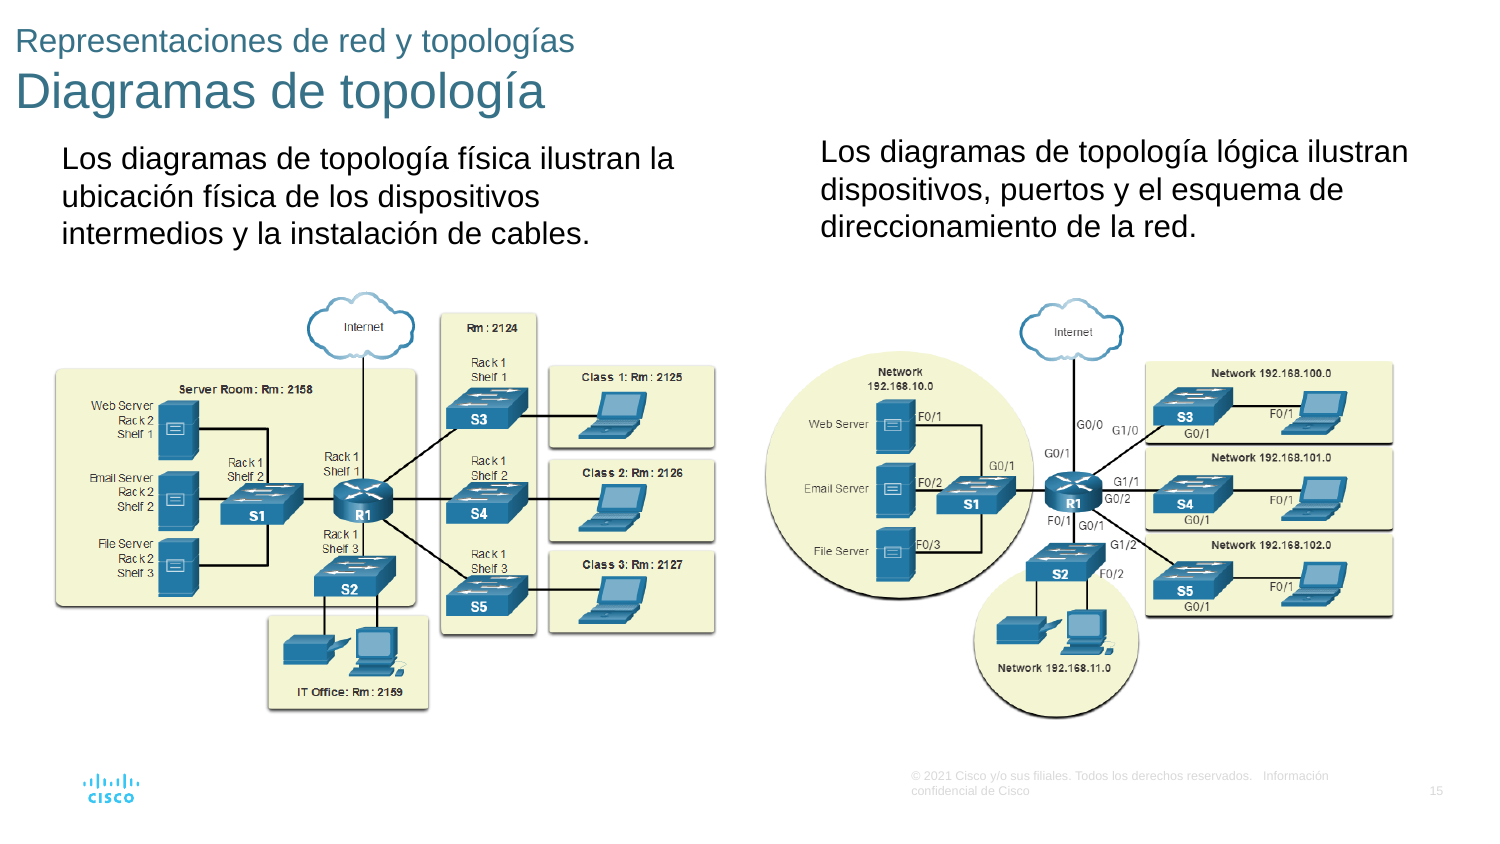

# Representaciones de red y topologías Diagramas de topología
Los diagramas de topología lógica ilustran dispositivos, puertos y el esquema de direccionamiento de la red.
Los diagramas de topología física ilustran la ubicación física de los dispositivos intermedios y la instalación de cables.